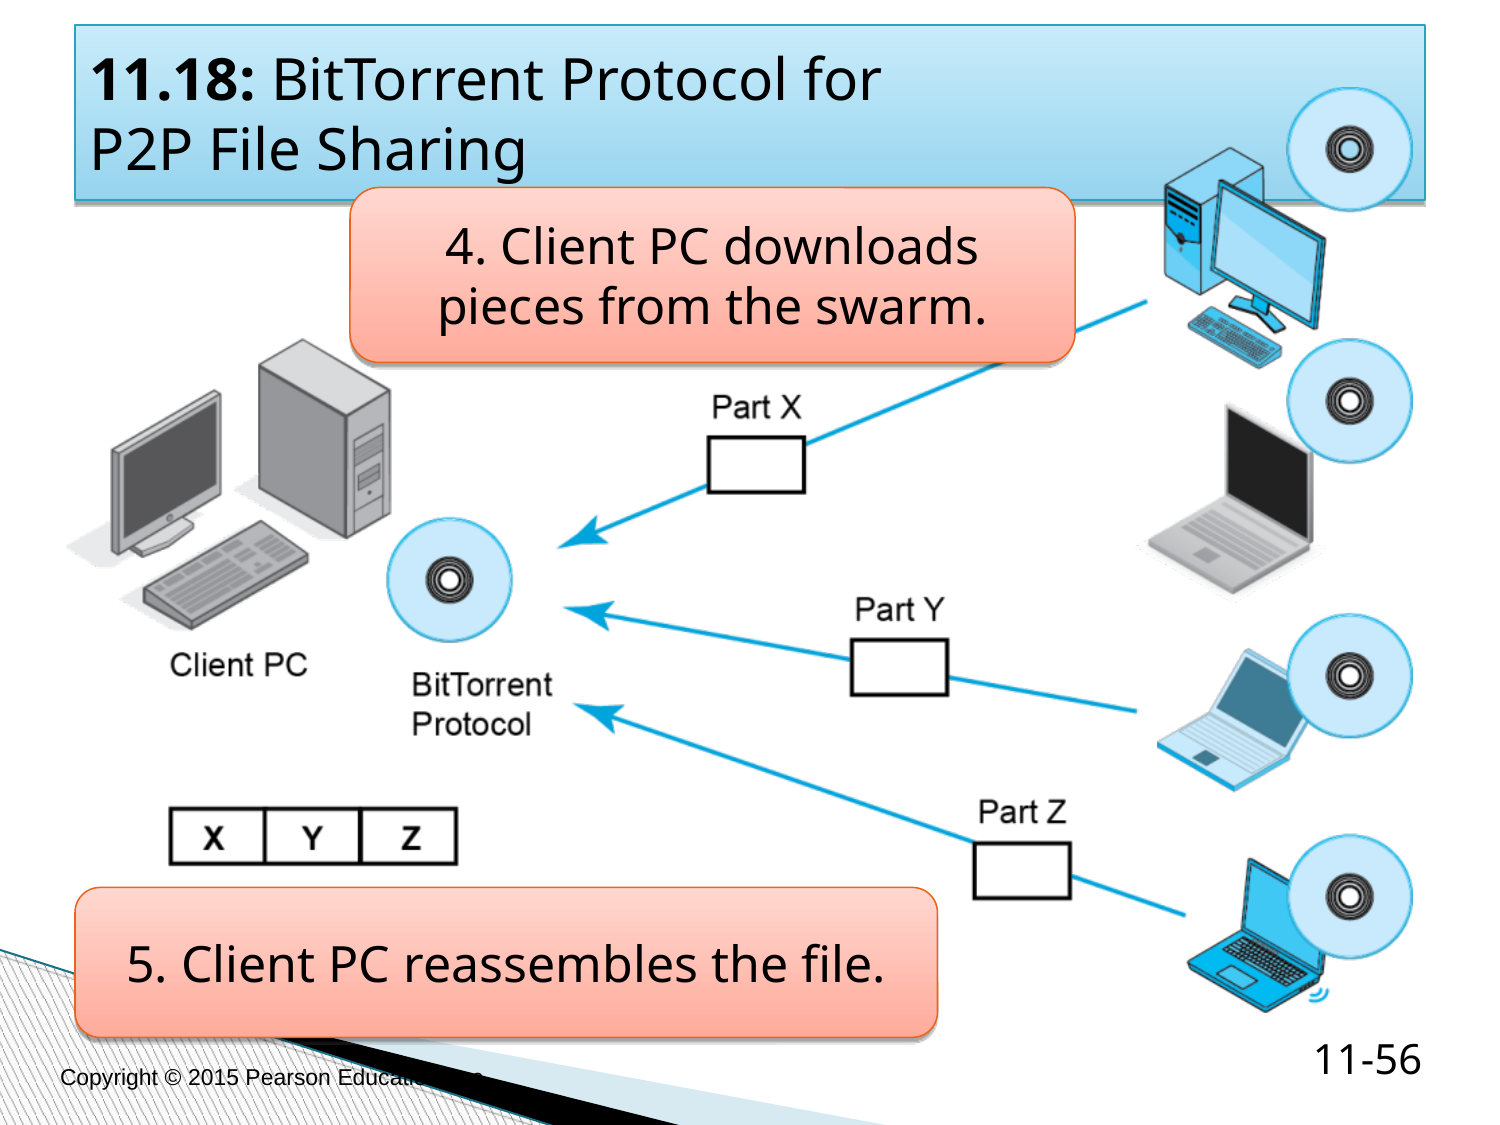

# 11.18: BitTorrent Protocol for P2P File Sharing
4. Client PC downloads pieces from the swarm.
5. Client PC reassembles the file.
Copyright © 2015 Pearson Education, Inc.